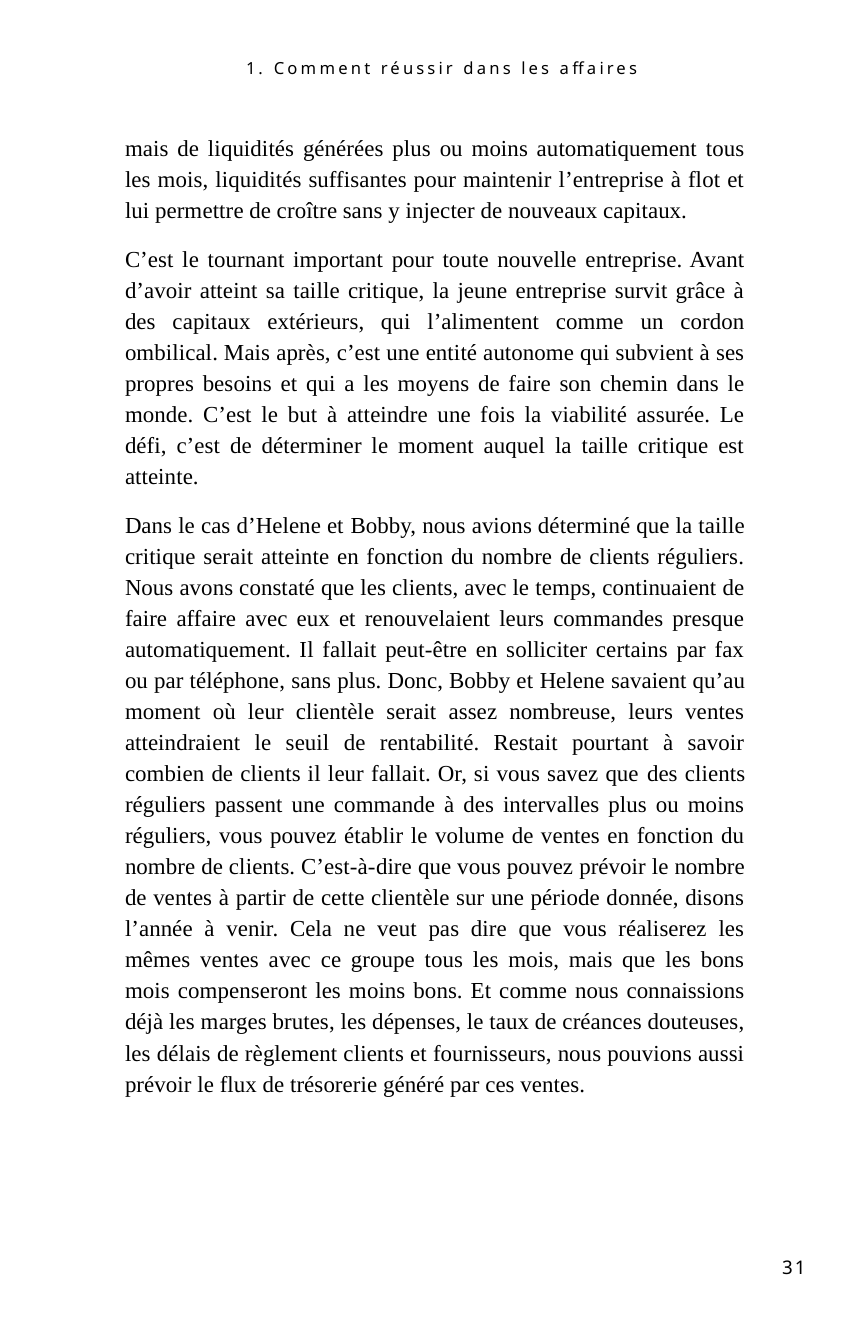

1. Comment réussir dans les affaires
mais de liquidités générées plus ou moins automatiquement tous les mois, liquidités suffisantes pour maintenir l’entreprise à flot et lui permettre de croître sans y injecter de nouveaux capitaux.
C’est le tournant important pour toute nouvelle entreprise. Avant d’avoir atteint sa taille critique, la jeune entreprise survit grâce à des capitaux extérieurs, qui l’alimentent comme un cordon ombilical. Mais après, c’est une entité autonome qui subvient à ses propres besoins et qui a les moyens de faire son chemin dans le monde. C’est le but à atteindre une fois la viabilité assurée. Le défi, c’est de déterminer le moment auquel la taille critique est atteinte.
Dans le cas d’Helene et Bobby, nous avions déterminé que la taille critique serait atteinte en fonction du nombre de clients réguliers. Nous avons constaté que les clients, avec le temps, continuaient de faire affaire avec eux et renouvelaient leurs commandes presque automatiquement. Il fallait peut-être en solliciter certains par fax ou par téléphone, sans plus. Donc, Bobby et Helene savaient qu’au moment où leur clientèle serait assez nombreuse, leurs ventes atteindraient le seuil de rentabilité. Restait pourtant à savoir combien de clients il leur fallait. Or, si vous savez que des clients réguliers passent une commande à des intervalles plus ou moins réguliers, vous pouvez établir le volume de ventes en fonction du nombre de clients. C’est-à-dire que vous pouvez prévoir le nombre de ventes à partir de cette clientèle sur une période donnée, disons l’année à venir. Cela ne veut pas dire que vous réaliserez les mêmes ventes avec ce groupe tous les mois, mais que les bons mois compenseront les moins bons. Et comme nous connaissions déjà les marges brutes, les dépenses, le taux de créances douteuses, les délais de règlement clients et fournisseurs, nous pouvions aussi prévoir le flux de trésorerie généré par ces ventes.
31